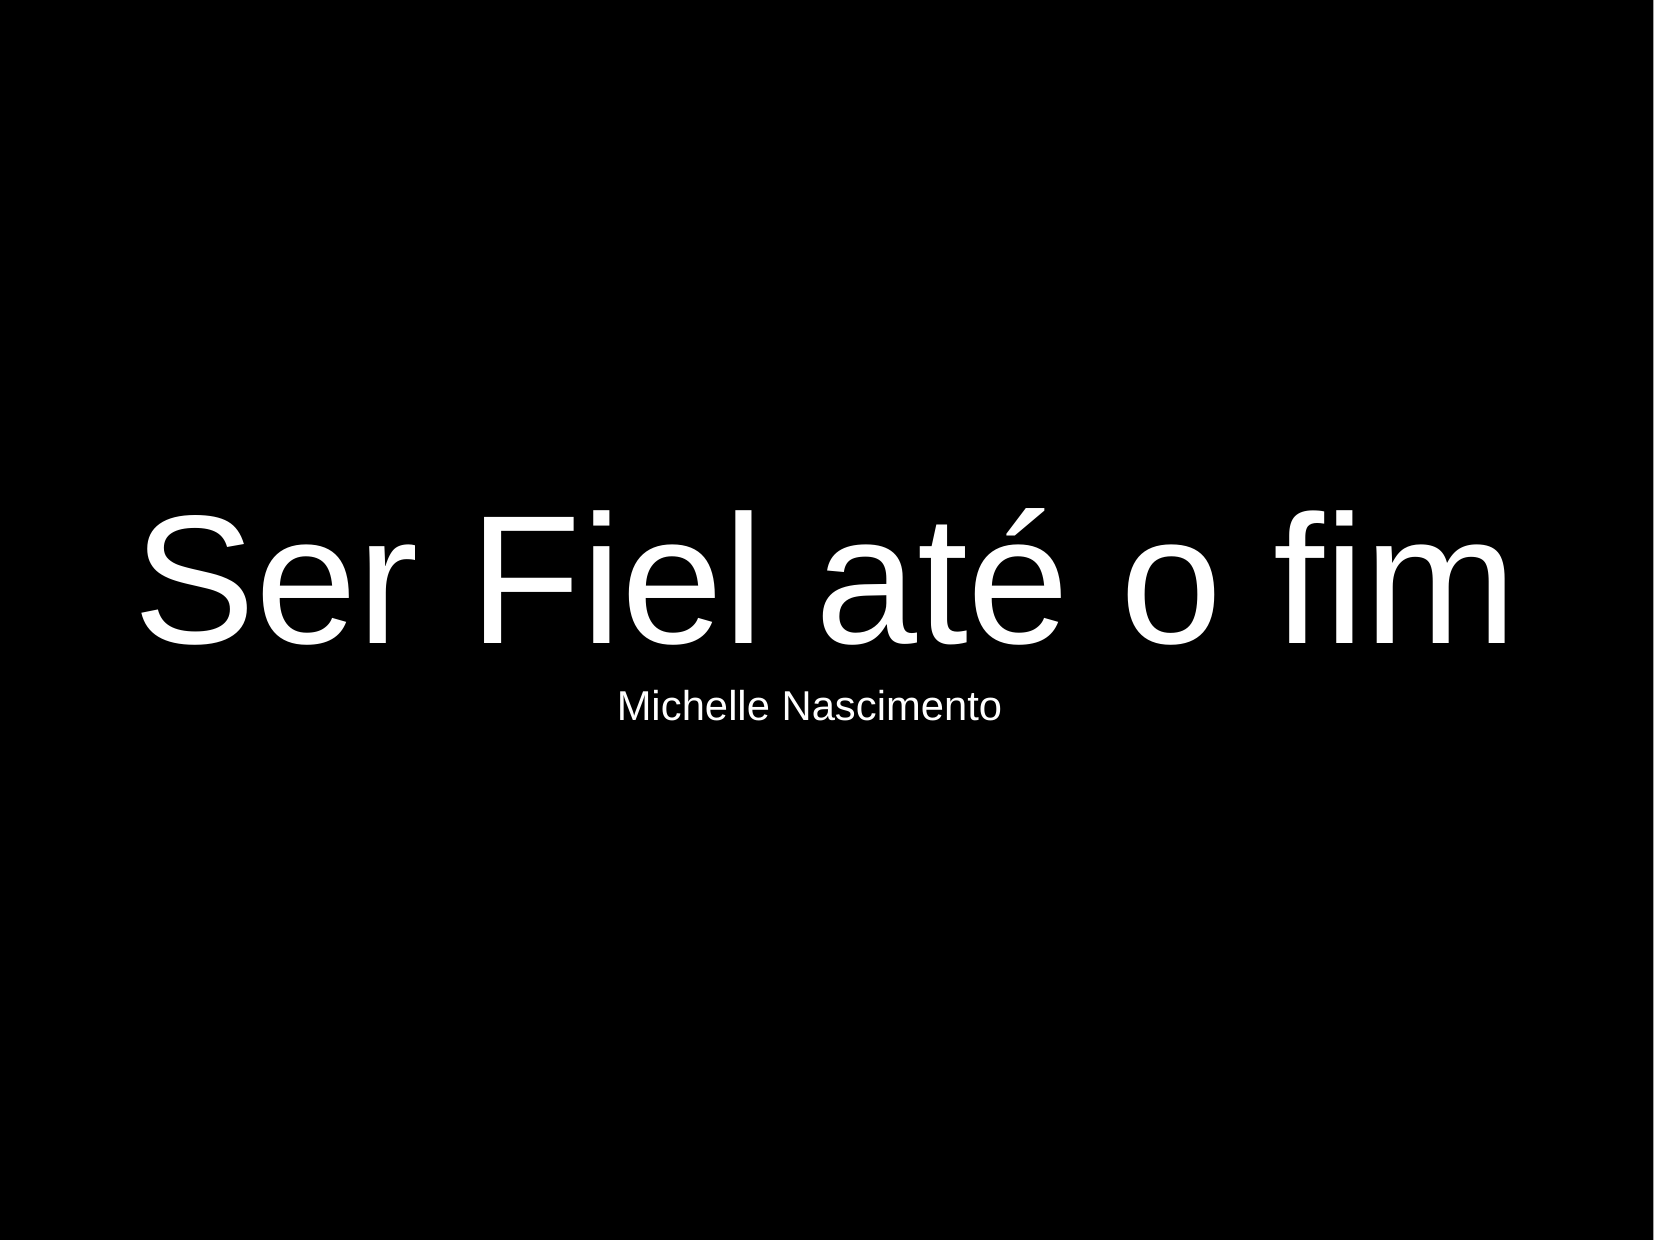

# Ser Fiel até o fim
Michelle Nascimento